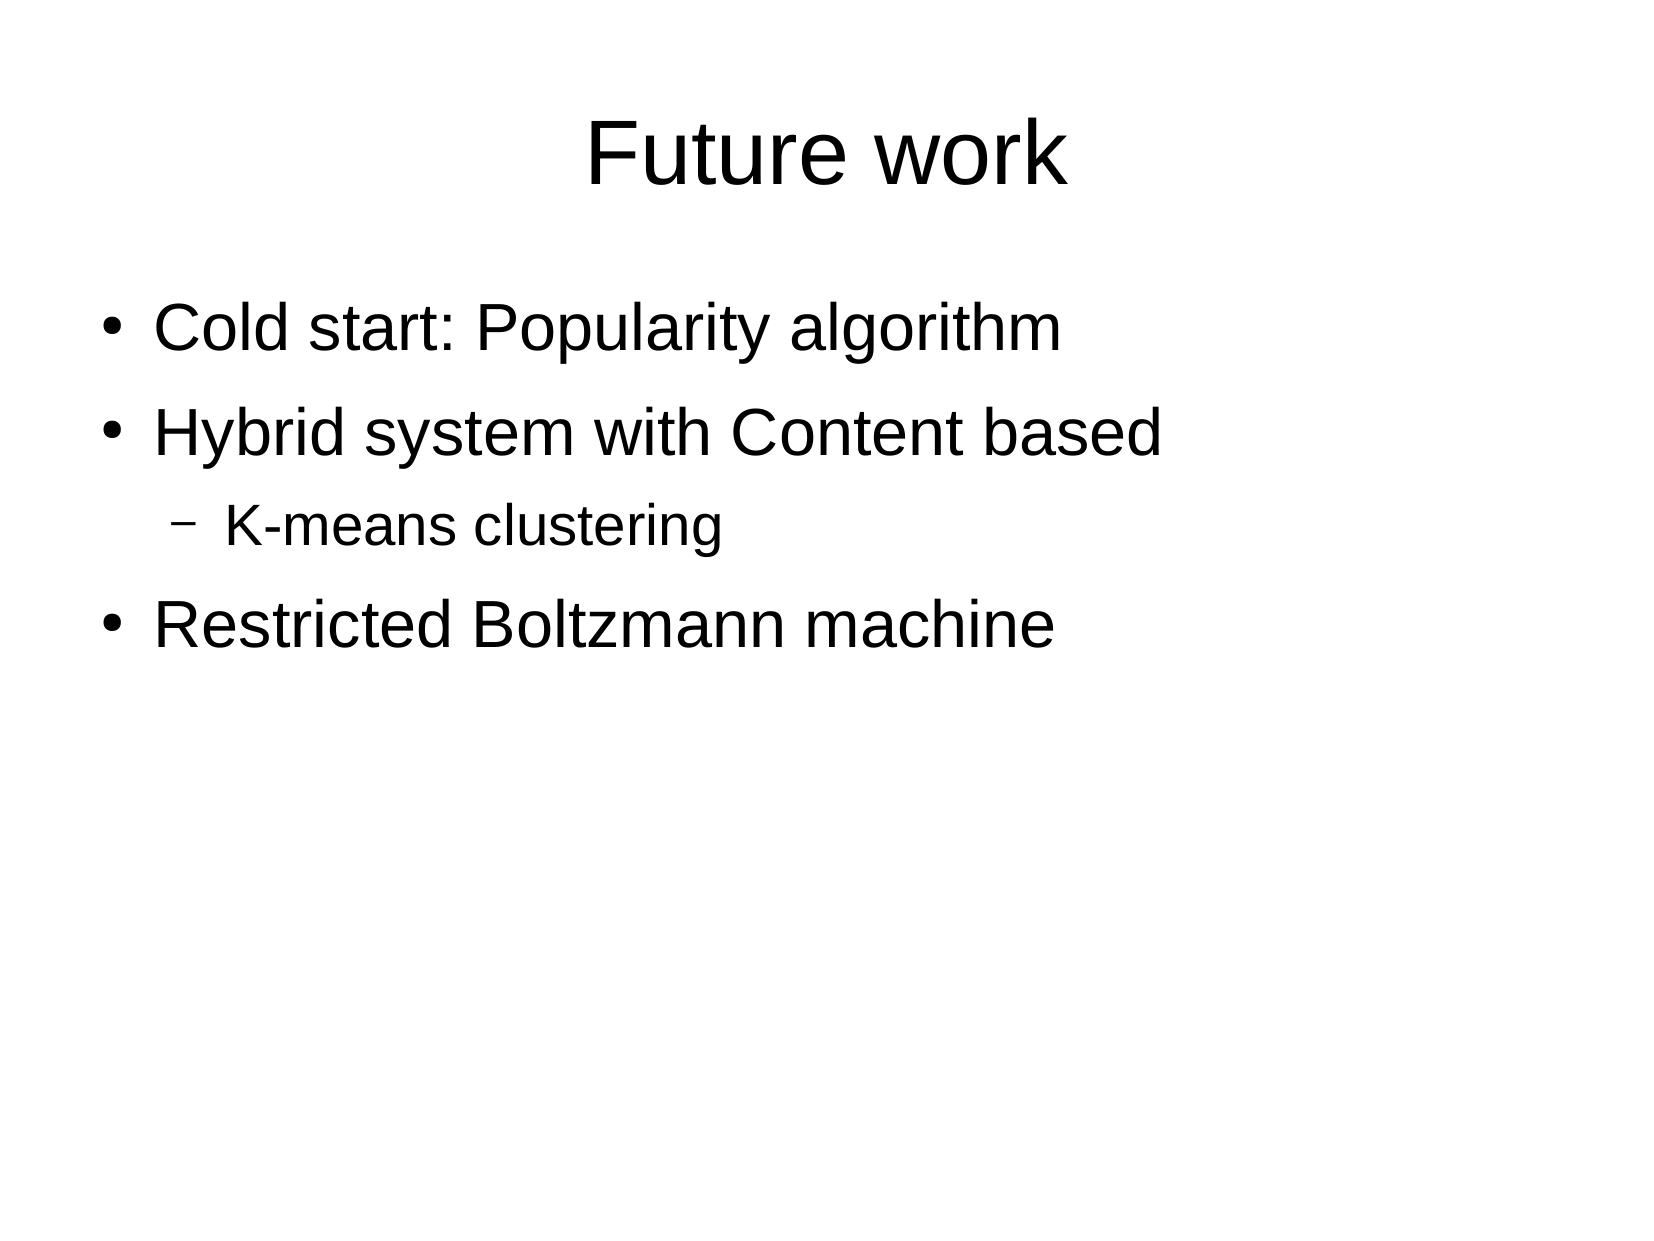

# Future work
Cold start: Popularity algorithm
Hybrid system with Content based
K-means clustering
Restricted Boltzmann machine